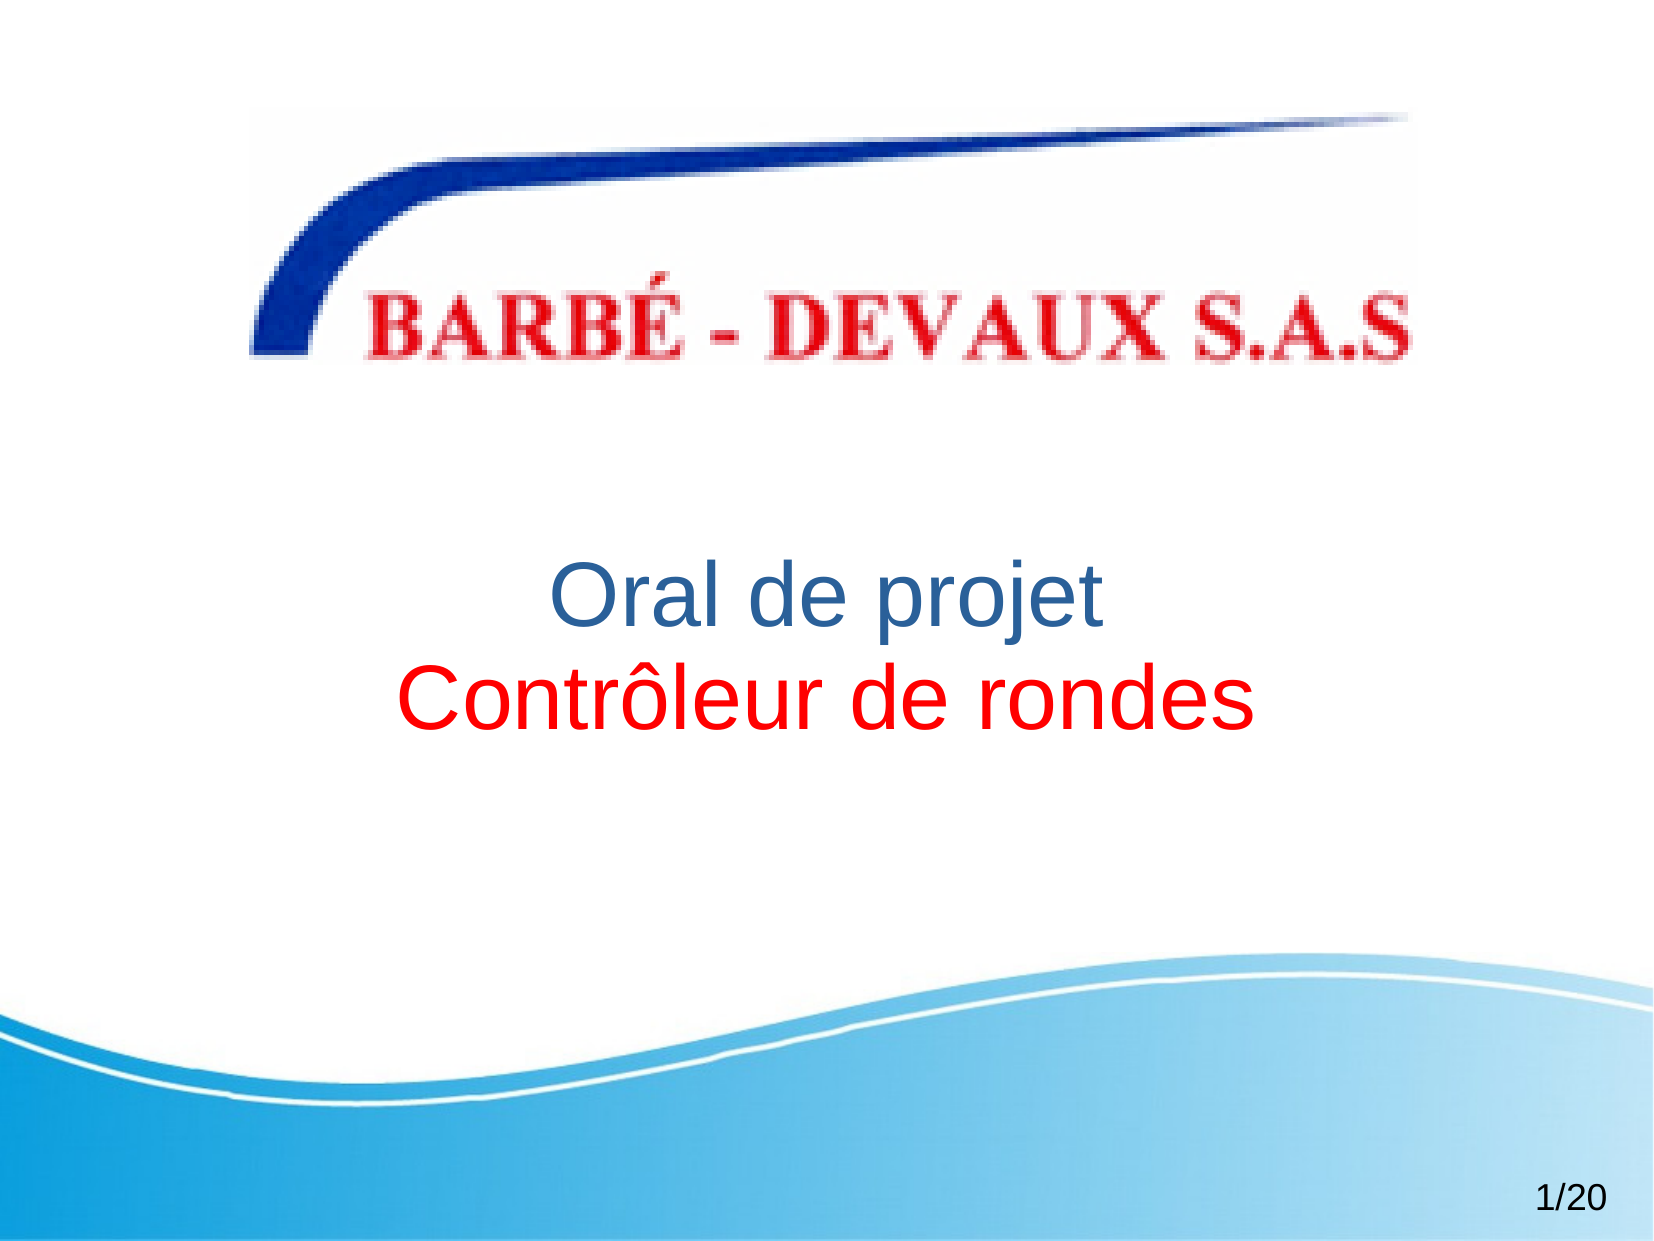

# Oral de projet Contrôleur de rondes